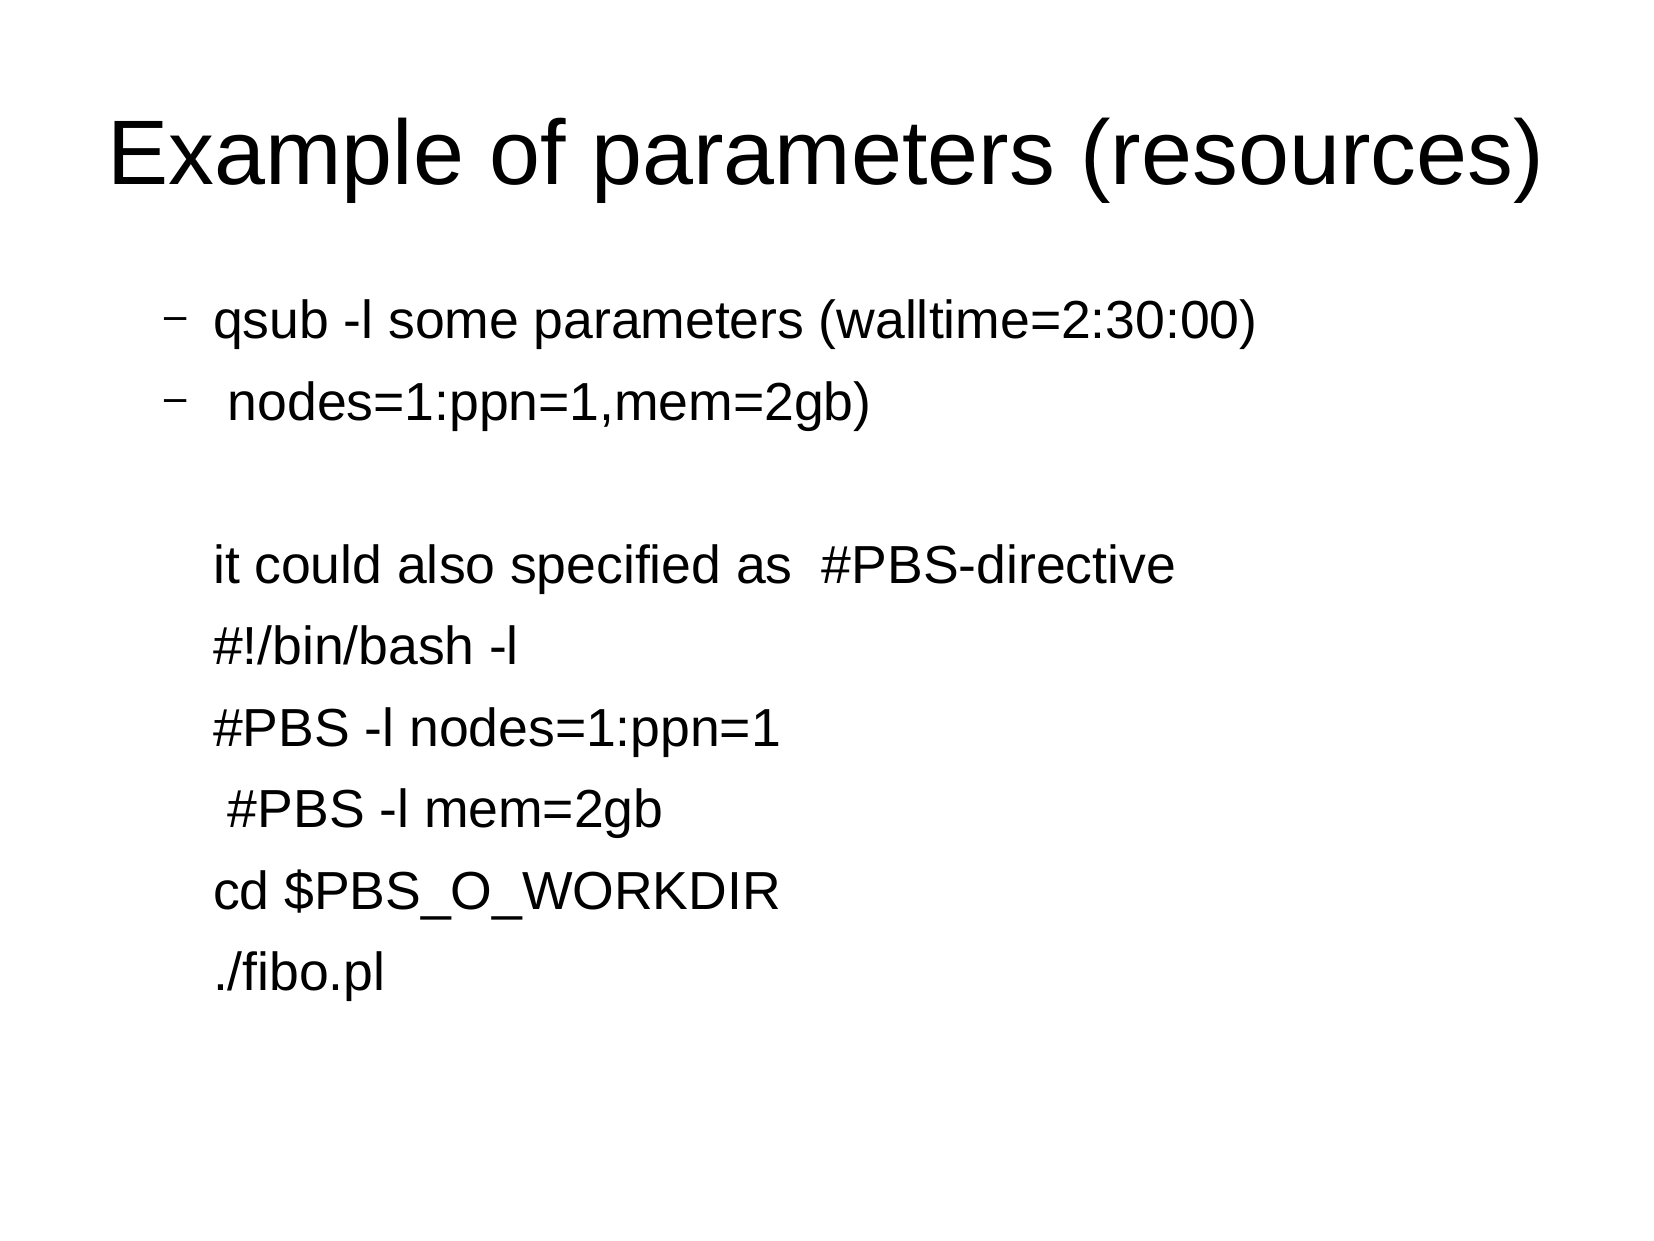

# Example of parameters (resources)
qsub -l some parameters (walltime=2:30:00)
 nodes=1:ppn=1,mem=2gb)
it could also specified as #PBS-directive
#!/bin/bash -l
#PBS -l nodes=1:ppn=1
 #PBS -l mem=2gb
cd $PBS_O_WORKDIR
./fibo.pl